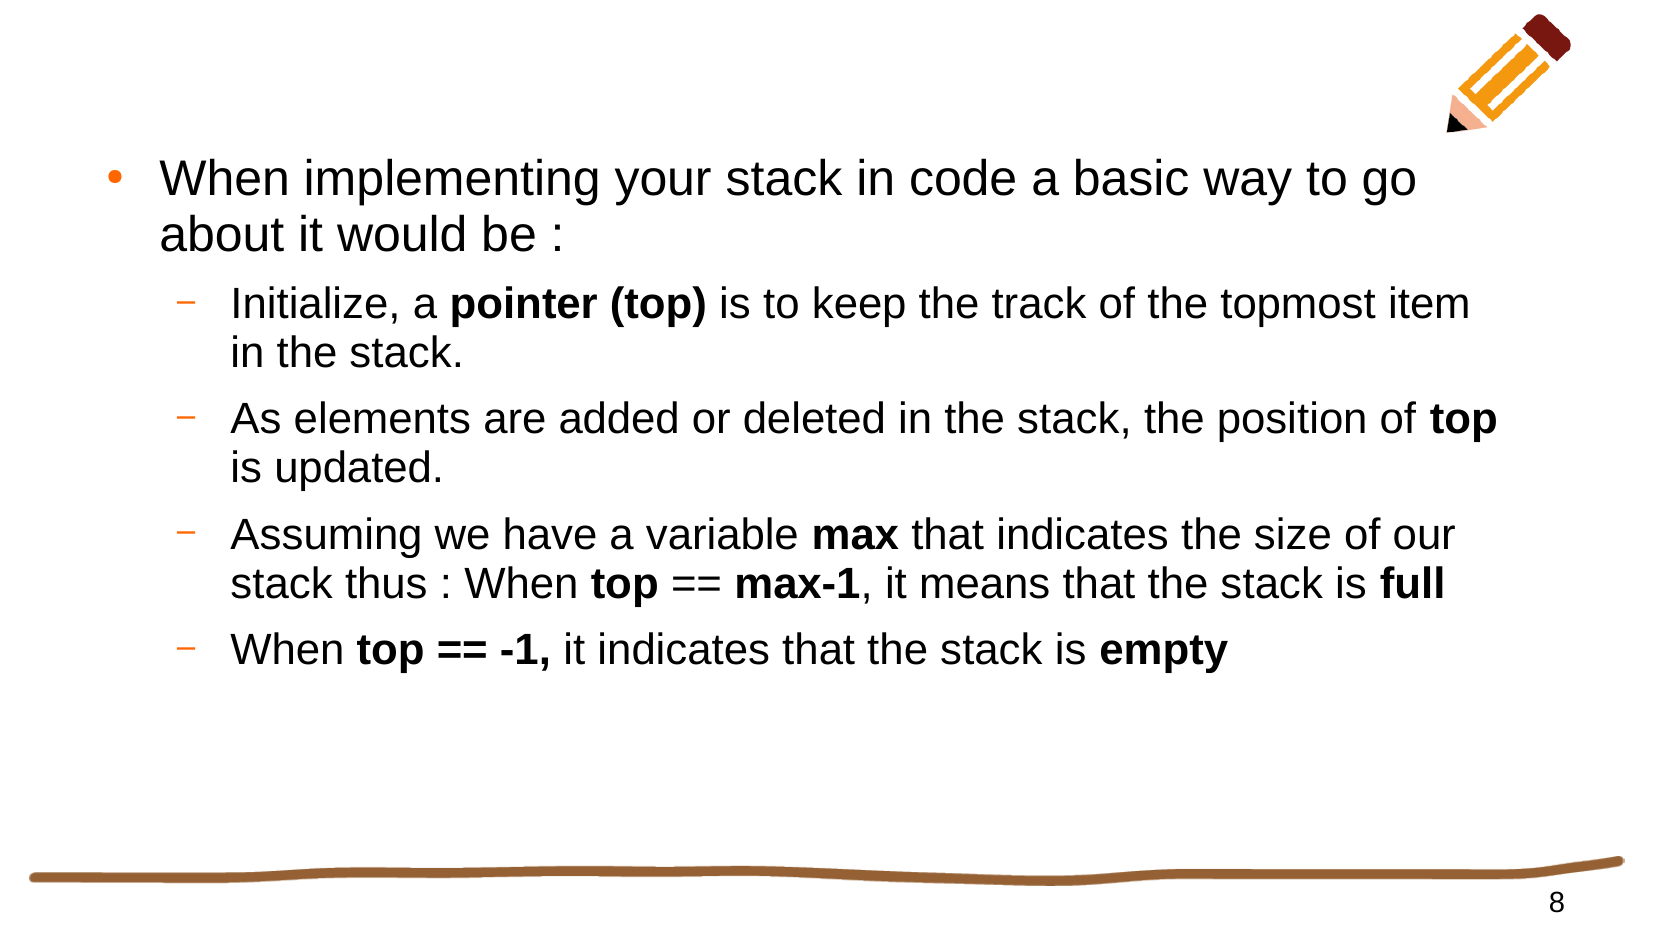

# When implementing your stack in code a basic way to go about it would be :
Initialize, a pointer (top) is to keep the track of the topmost item in the stack.
As elements are added or deleted in the stack, the position of top is updated.
Assuming we have a variable max that indicates the size of our stack thus : When top == max-1, it means that the stack is full
When top == -1, it indicates that the stack is empty
8